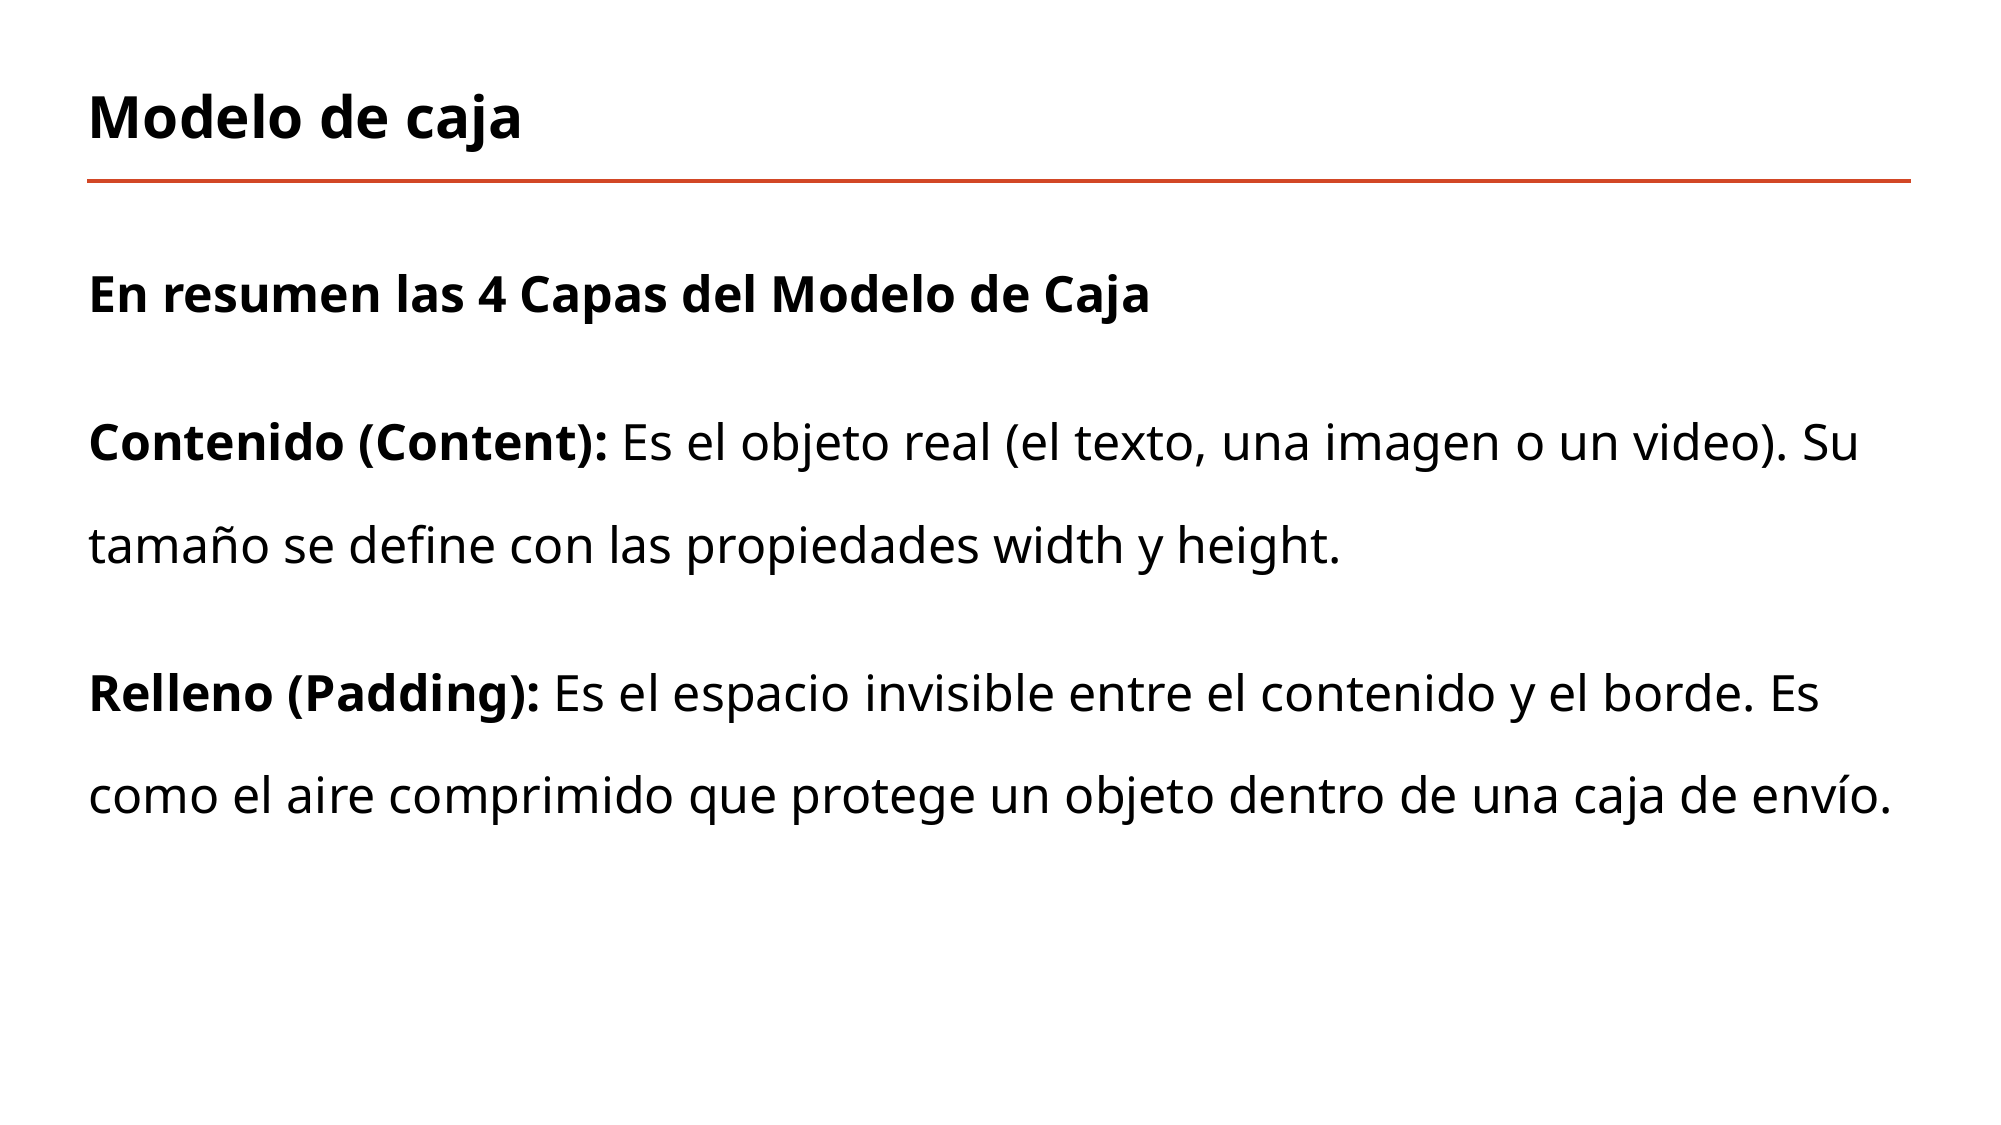

# Modelo de caja
En resumen las 4 Capas del Modelo de Caja
Contenido (Content): Es el objeto real (el texto, una imagen o un video). Su tamaño se define con las propiedades width y height.
Relleno (Padding): Es el espacio invisible entre el contenido y el borde. Es como el aire comprimido que protege un objeto dentro de una caja de envío.